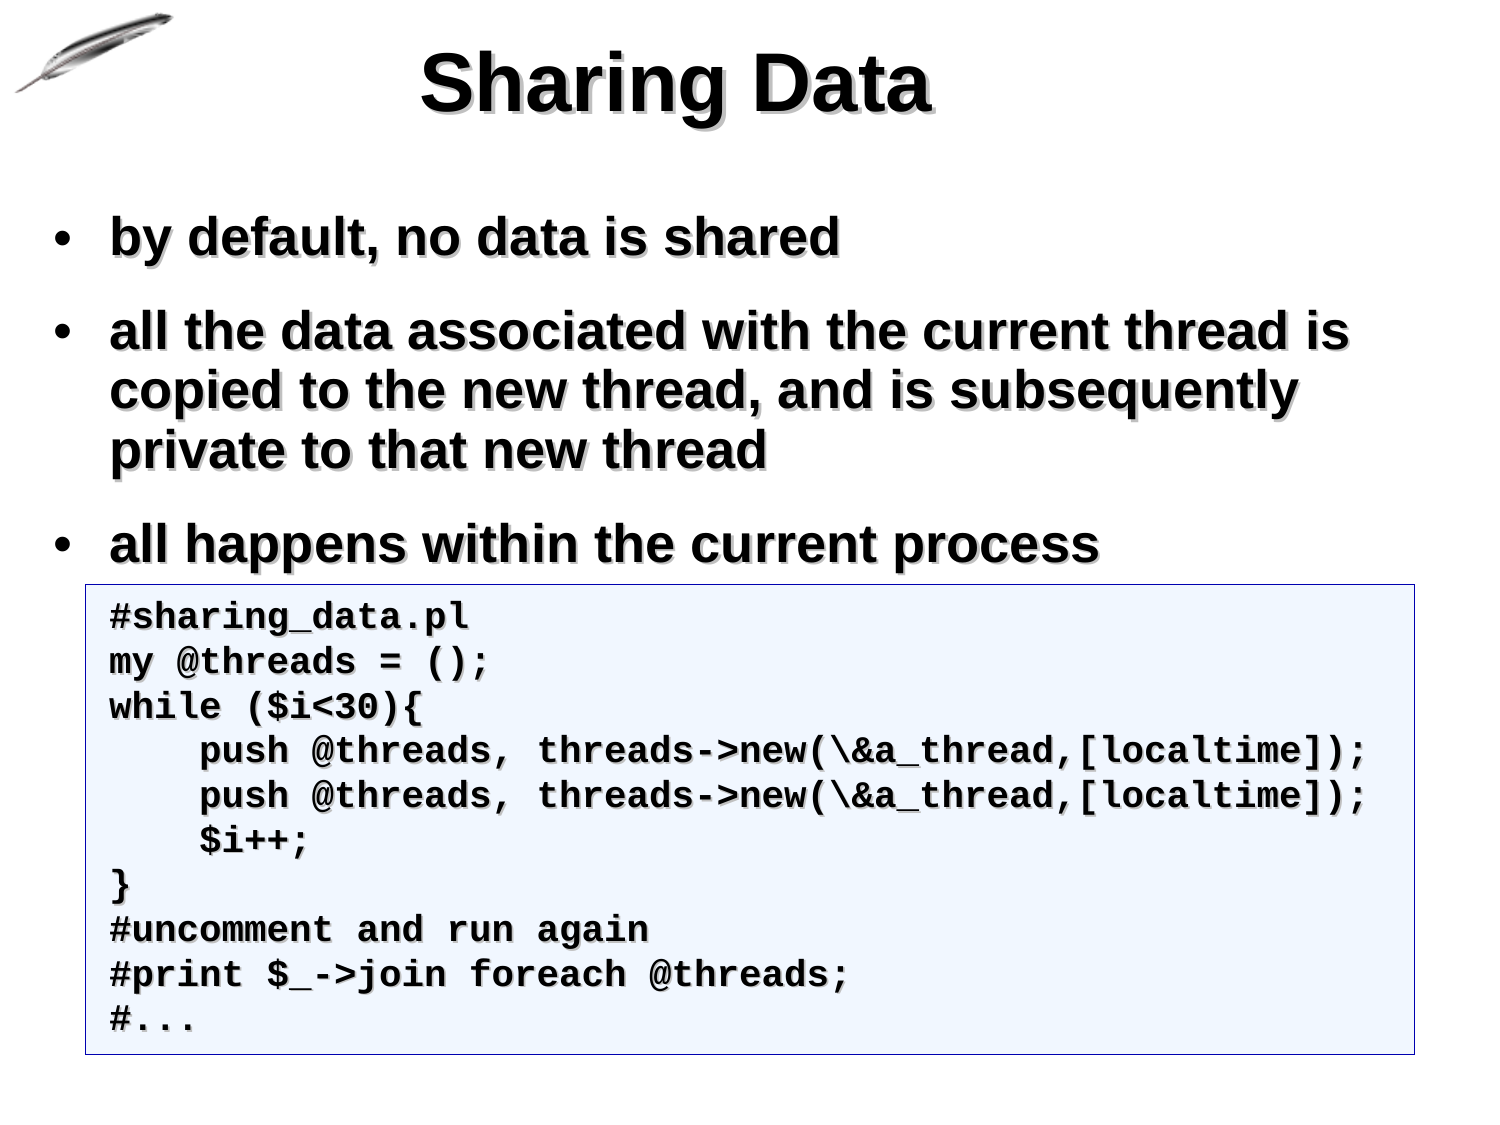

# Sharing Data
by default, no data is shared
all the data associated with the current thread is copied to the new thread, and is subsequently private to that new thread
all happens within the current process
#sharing_data.pl
my @threads = ();
while ($i<30){
 push @threads, threads->new(\&a_thread,[localtime]);
 push @threads, threads->new(\&a_thread,[localtime]);
 $i++;
}
#uncomment and run again
#print $_->join foreach @threads;
#...